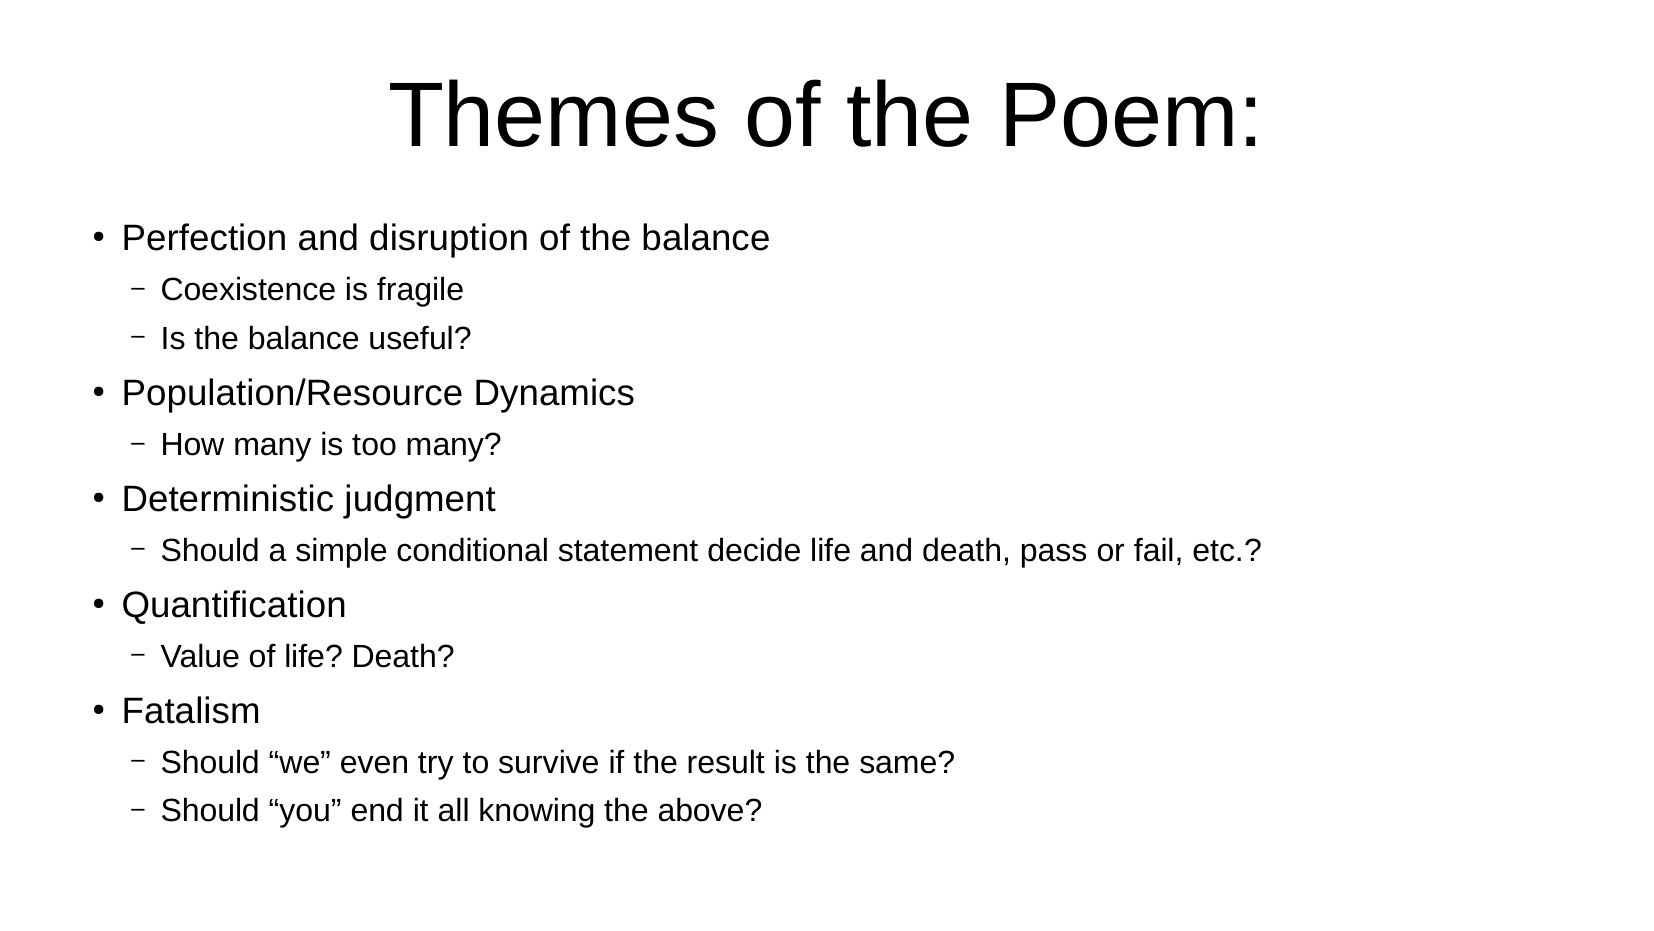

# Themes of the Poem:
Perfection and disruption of the balance
Coexistence is fragile
Is the balance useful?
Population/Resource Dynamics
How many is too many?
Deterministic judgment
Should a simple conditional statement decide life and death, pass or fail, etc.?
Quantification
Value of life? Death?
Fatalism
Should “we” even try to survive if the result is the same?
Should “you” end it all knowing the above?